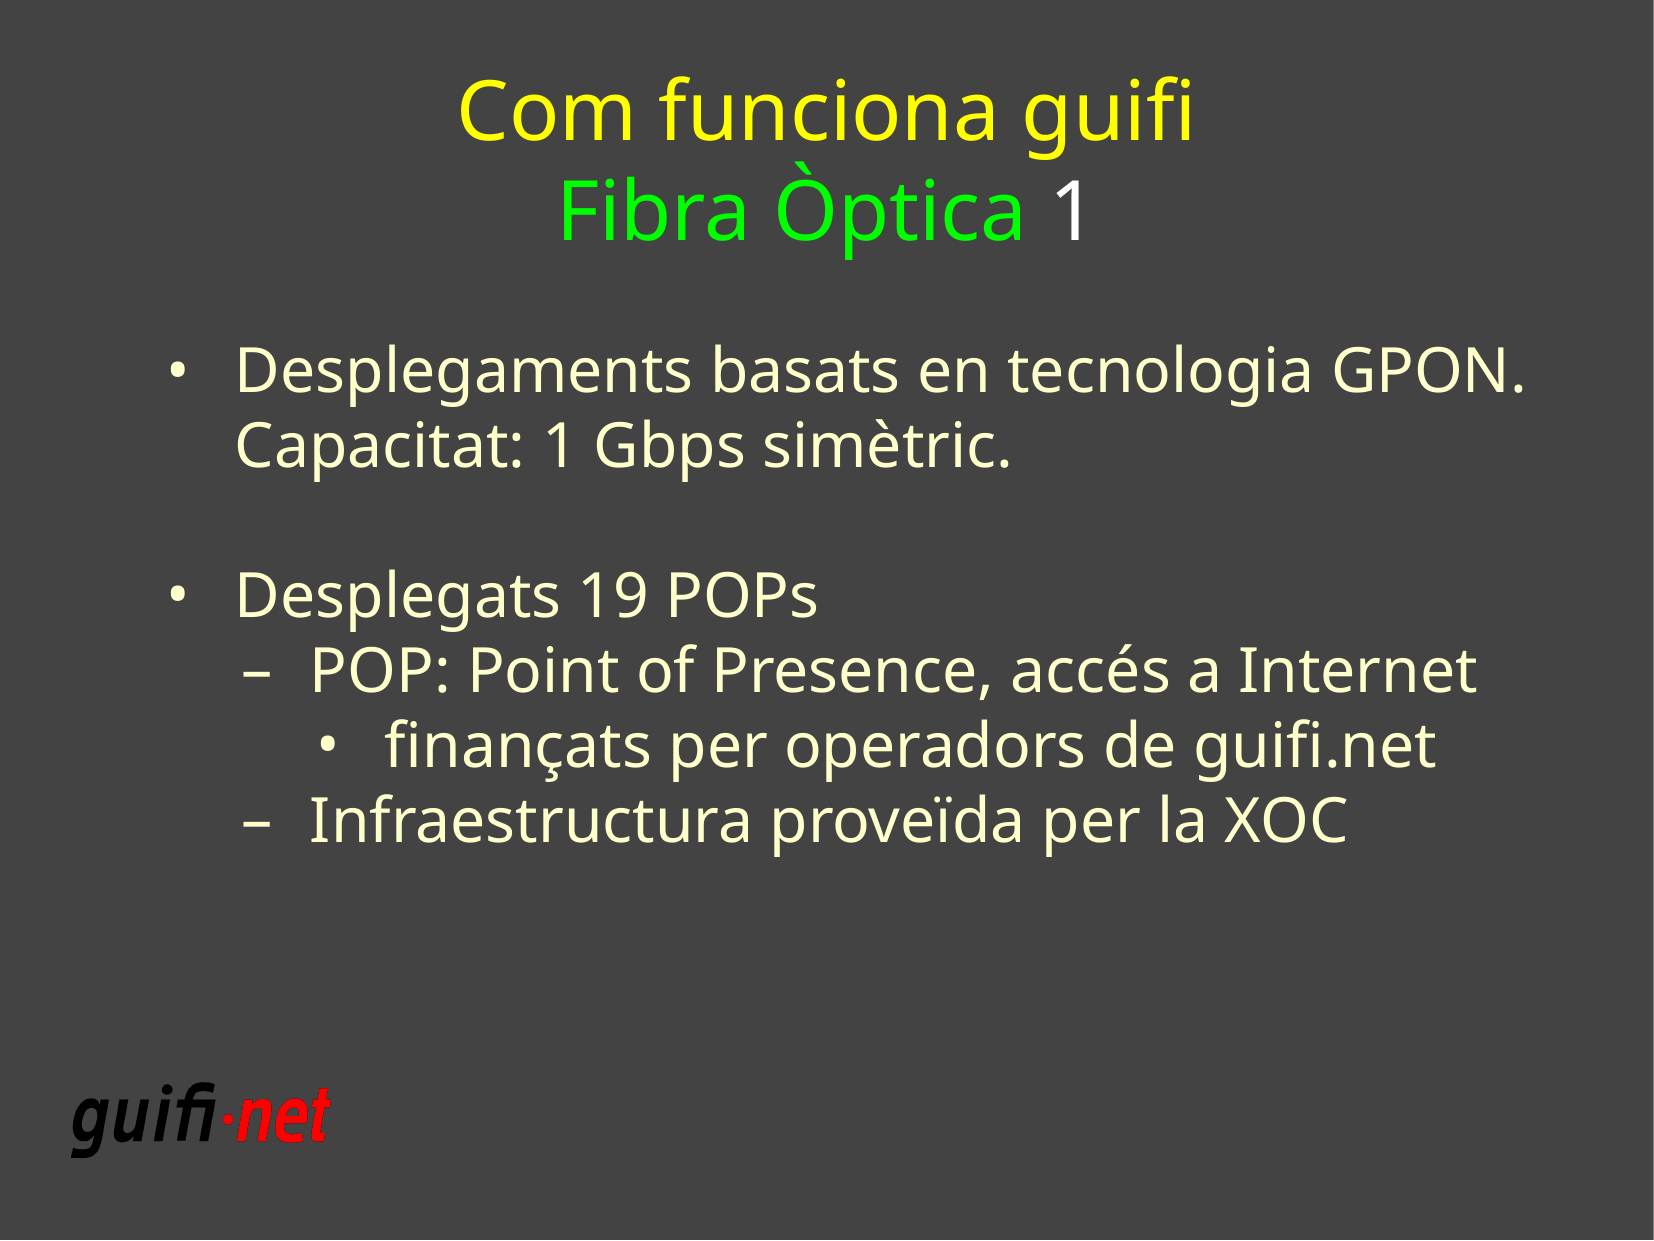

# Com funciona guifi Fibra Òptica 1
Desplegaments basats en tecnologia GPON. Capacitat: 1 Gbps simètric.
Desplegats 19 POPs
POP: Point of Presence, accés a Internet
finançats per operadors de guifi.net
Infraestructura proveïda per la XOC